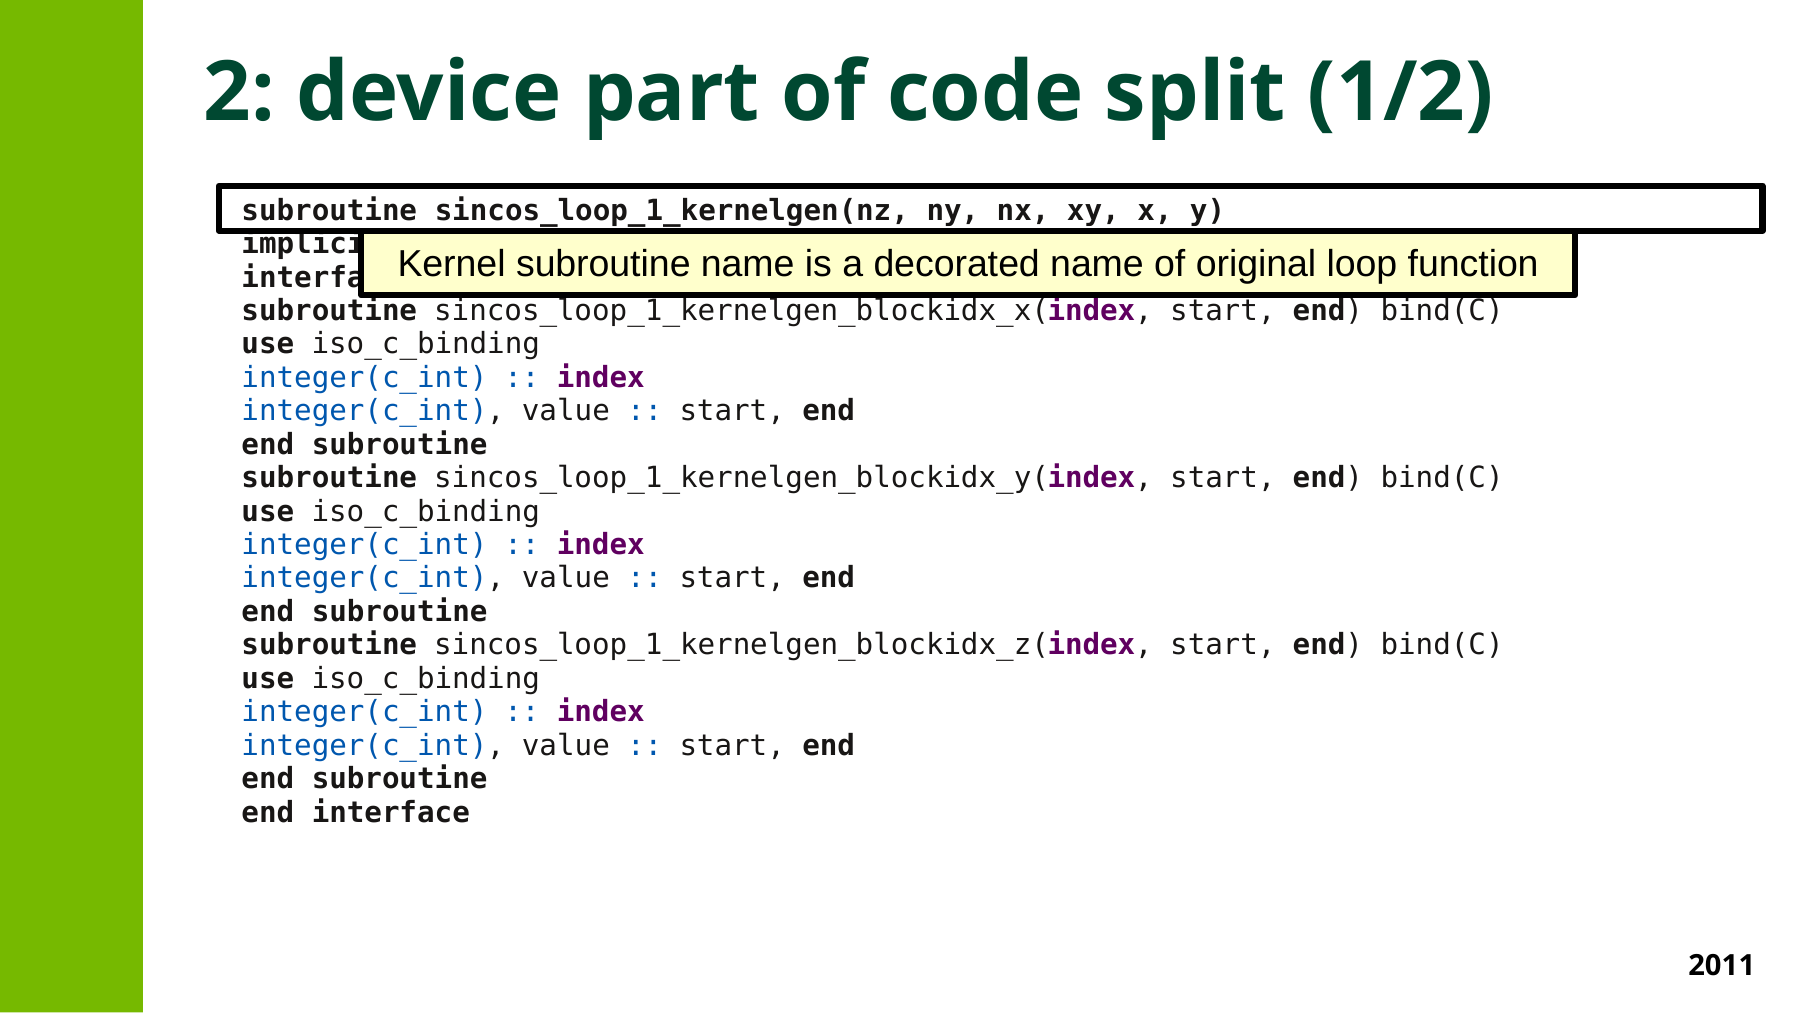

# 2: device part of code split (1/2)
Kernel subroutine name is a decorated name of original loop function